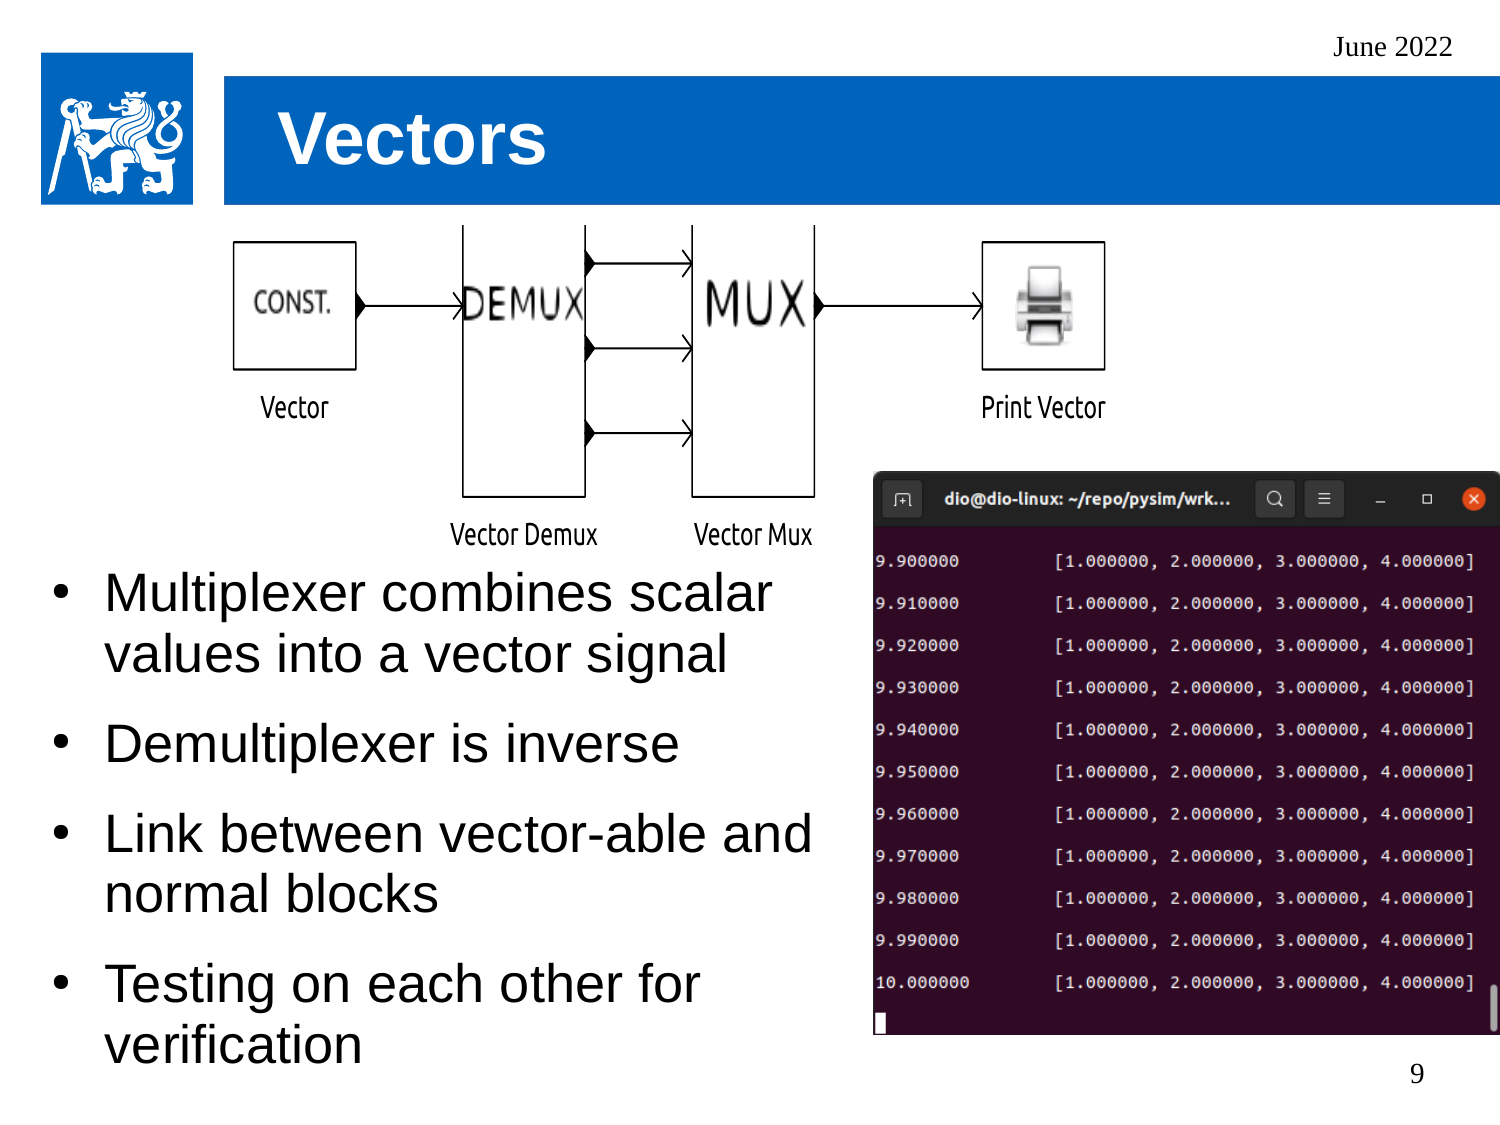

# Vectors
Multiplexer combines scalar values into a vector signal
Demultiplexer is inverse
Link between vector-able and normal blocks
Testing on each other for verification